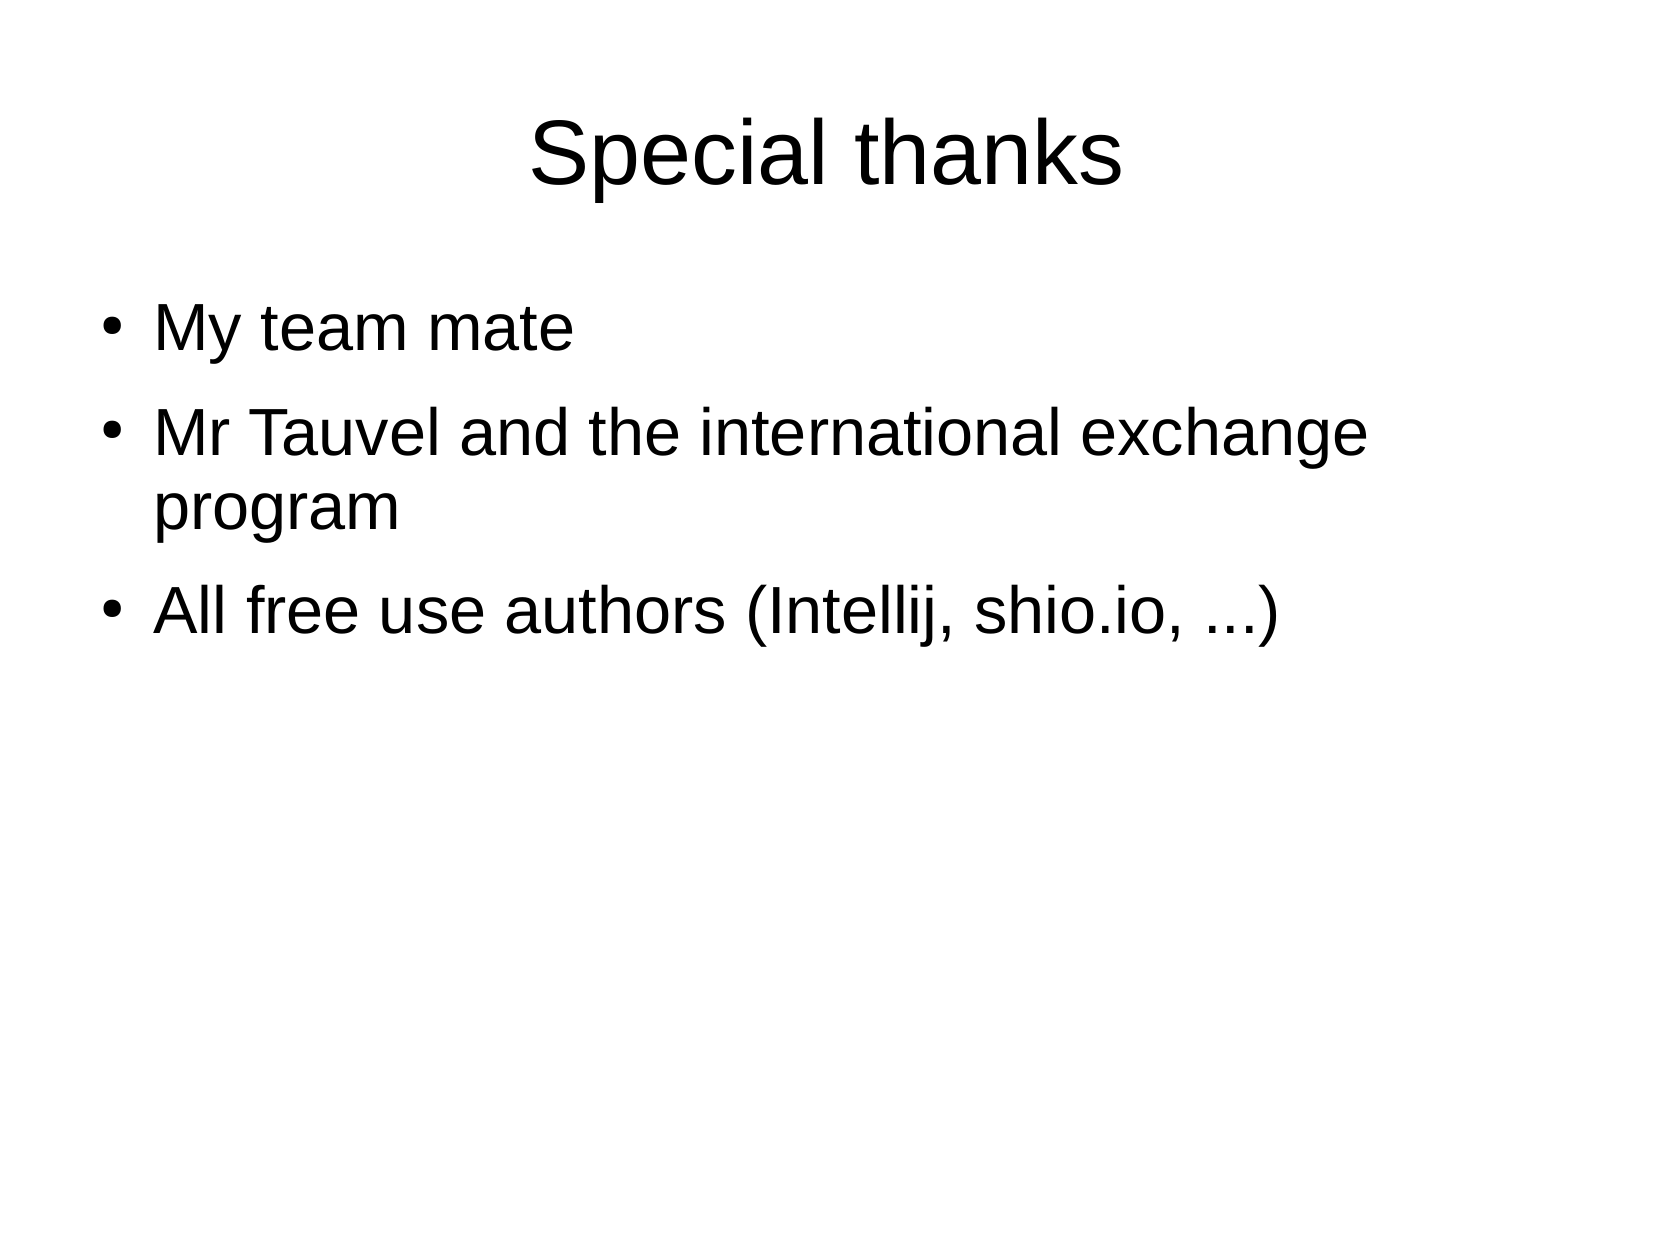

# Special thanks
My team mate
Mr Tauvel and the international exchange program
All free use authors (Intellij, shio.io, ...)